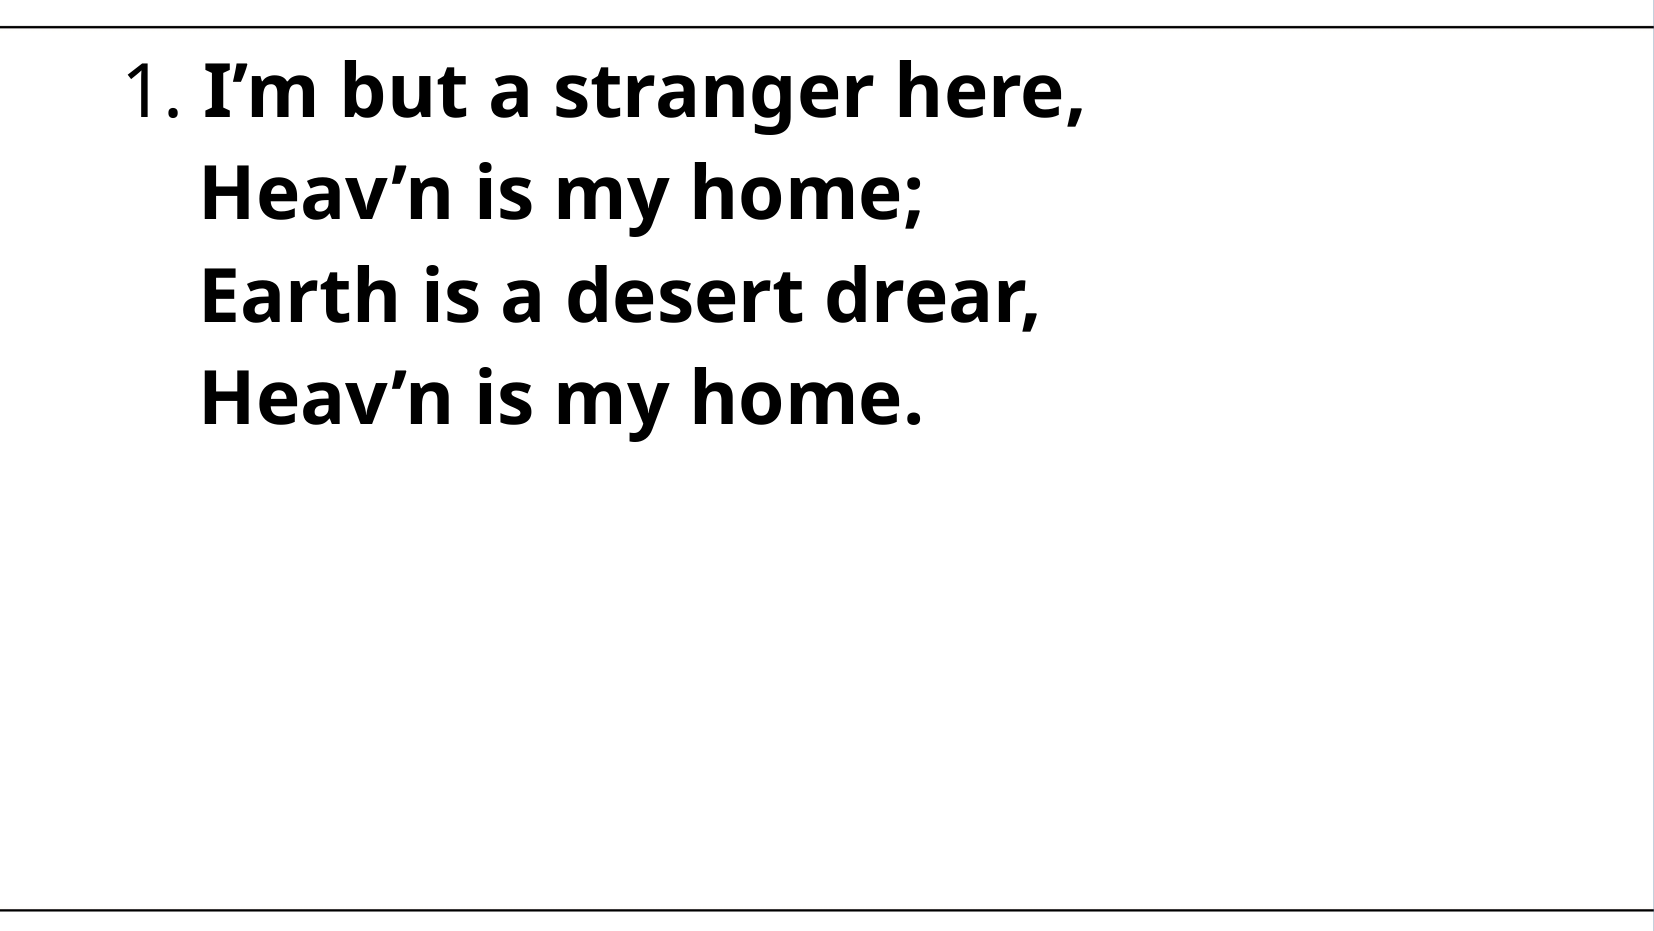

1. I’m but a stranger here,
 Heav’n is my home;
 Earth is a desert drear,
 Heav’n is my home.